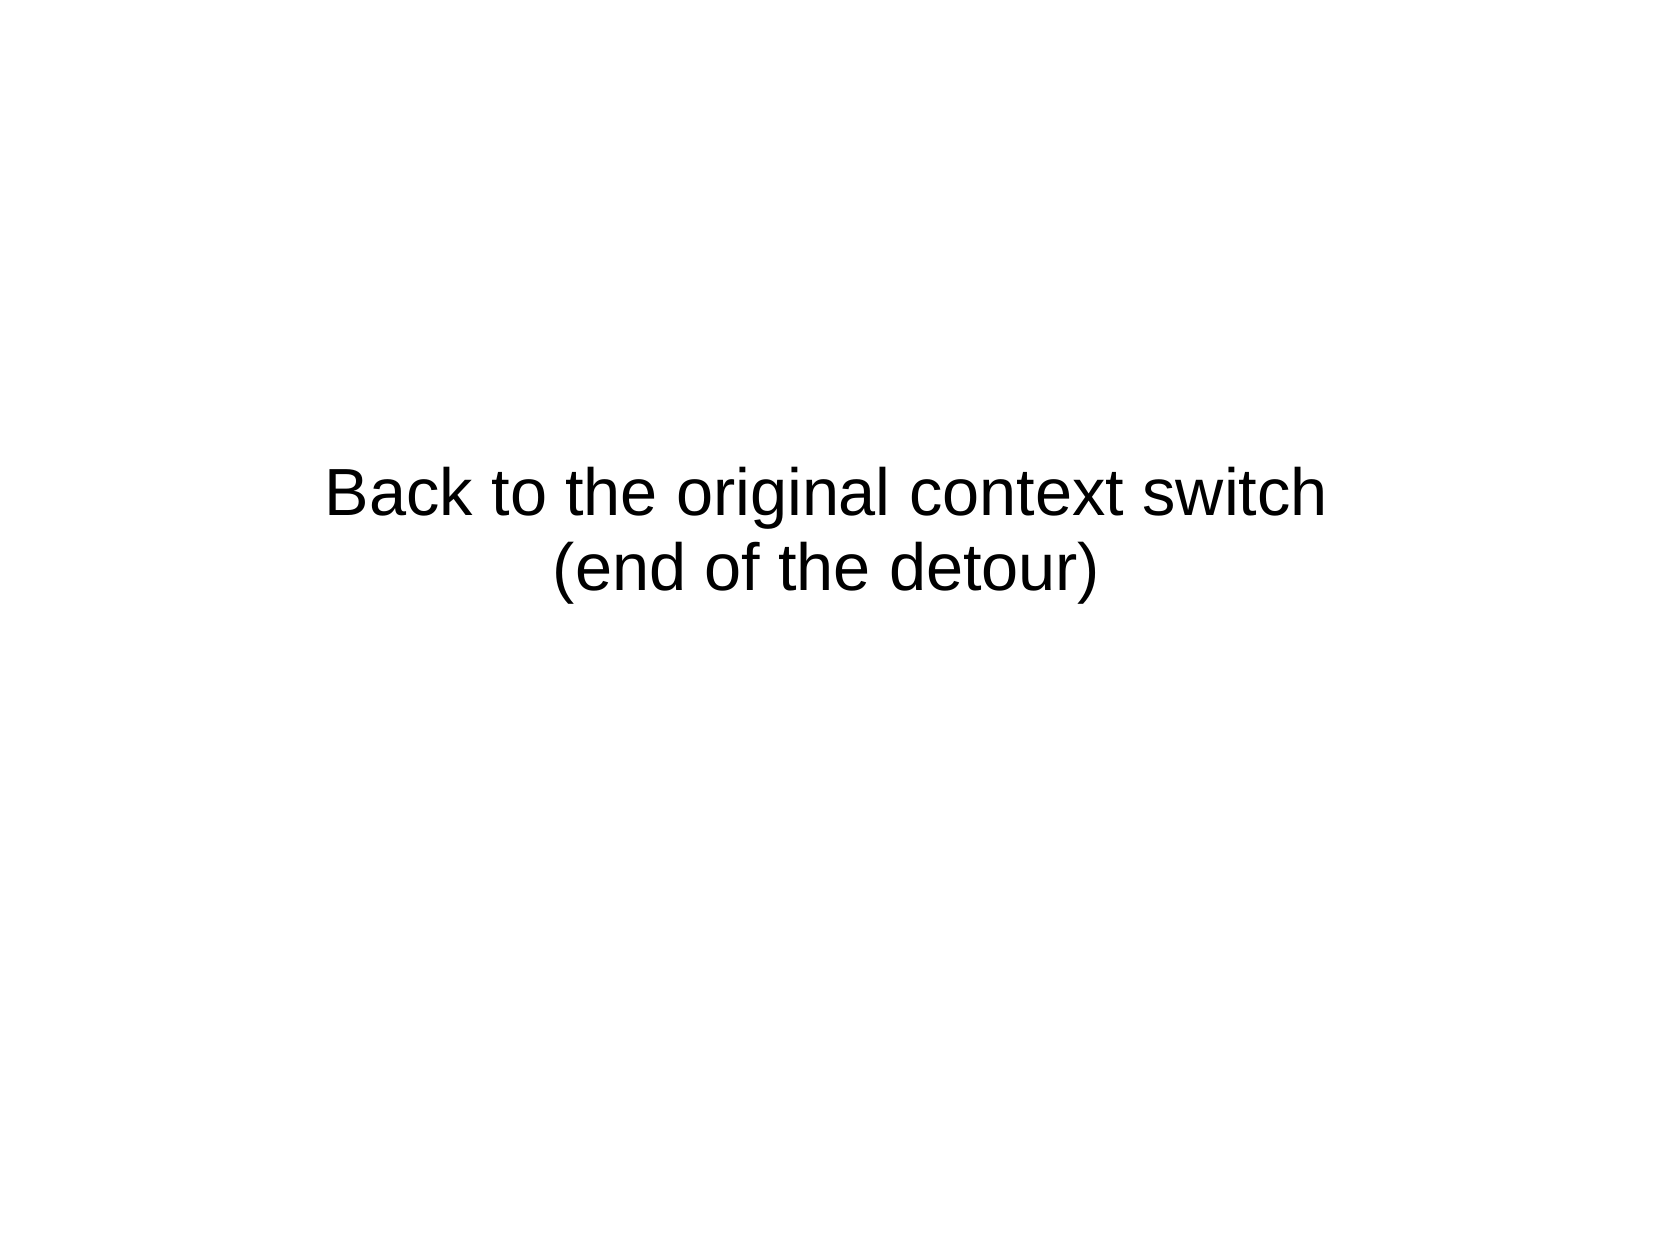

# Back to the original context switch
(end of the detour)